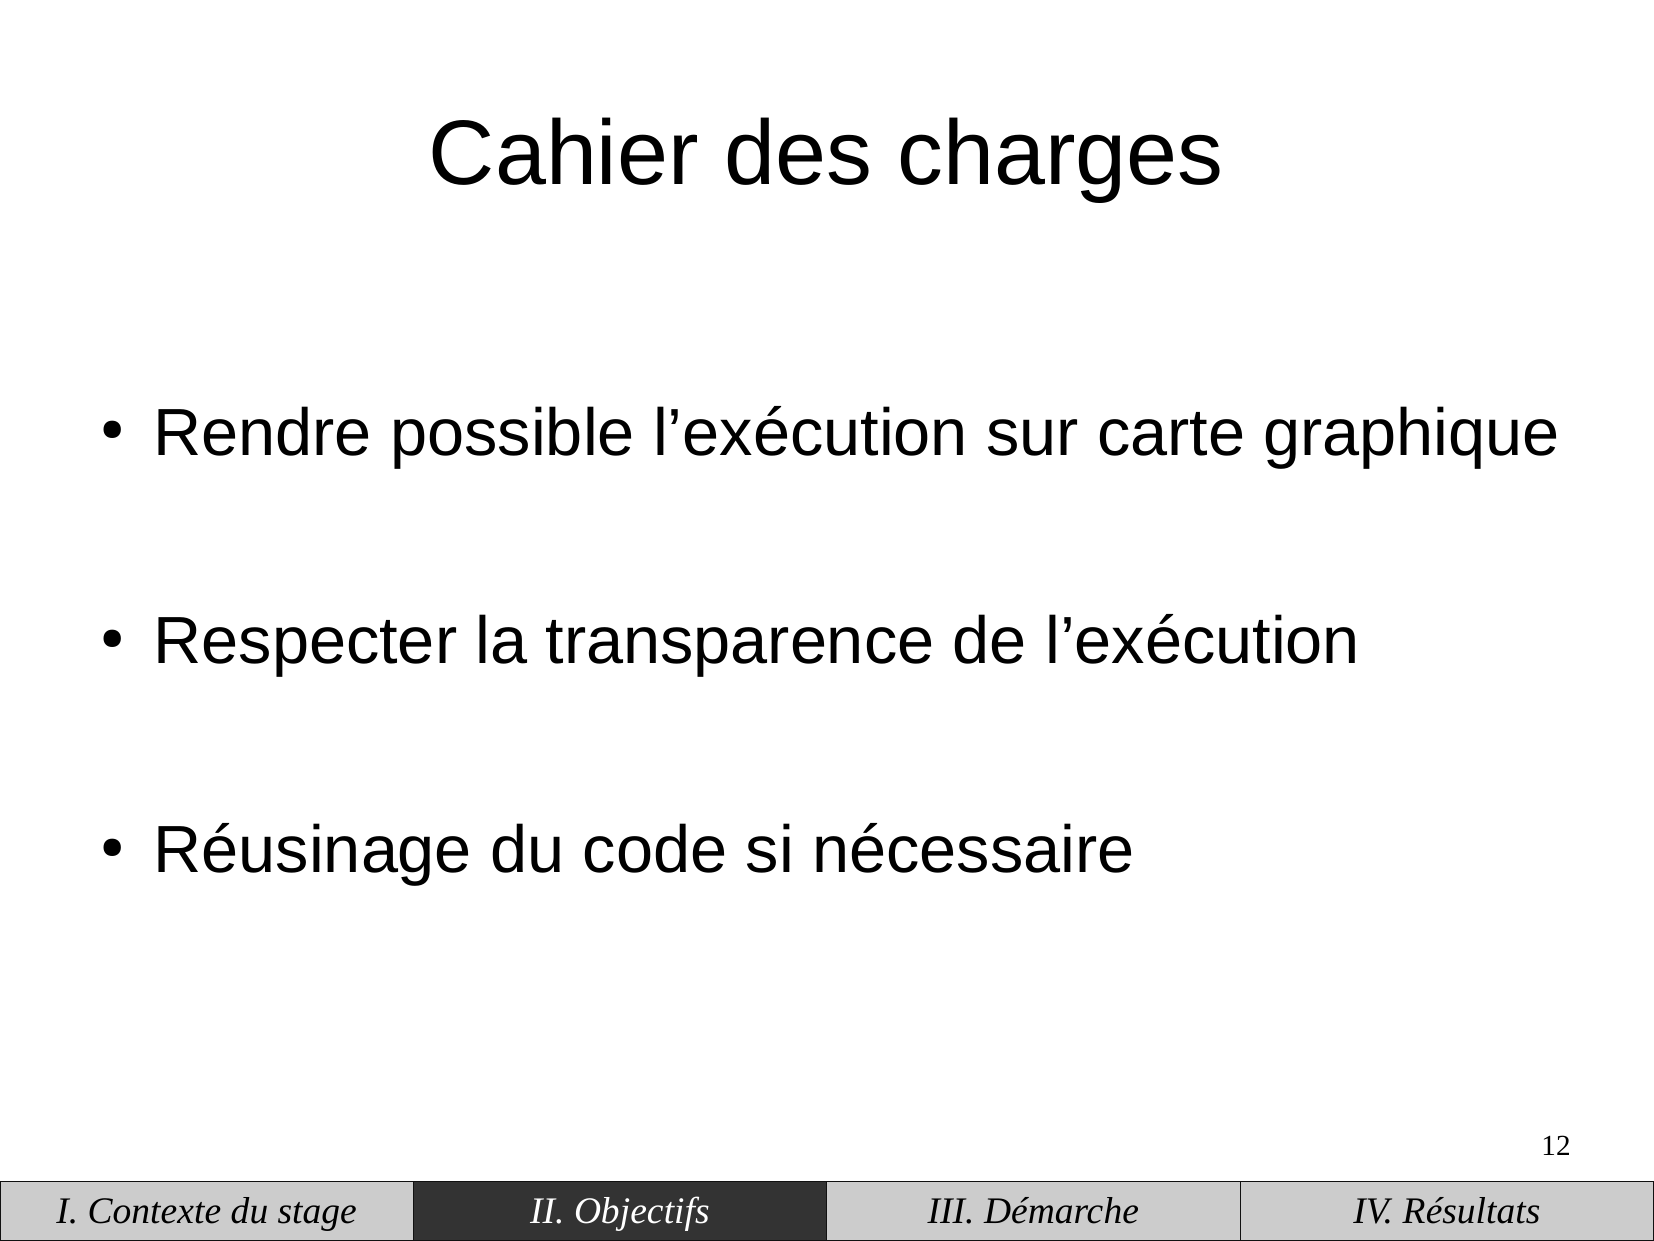

# Cahier des charges
Rendre possible l’exécution sur carte graphique
Respecter la transparence de l’exécution
Réusinage du code si nécessaire
12
I. Contexte du stage
II. Objectifs
III. Démarche
IV. Résultats